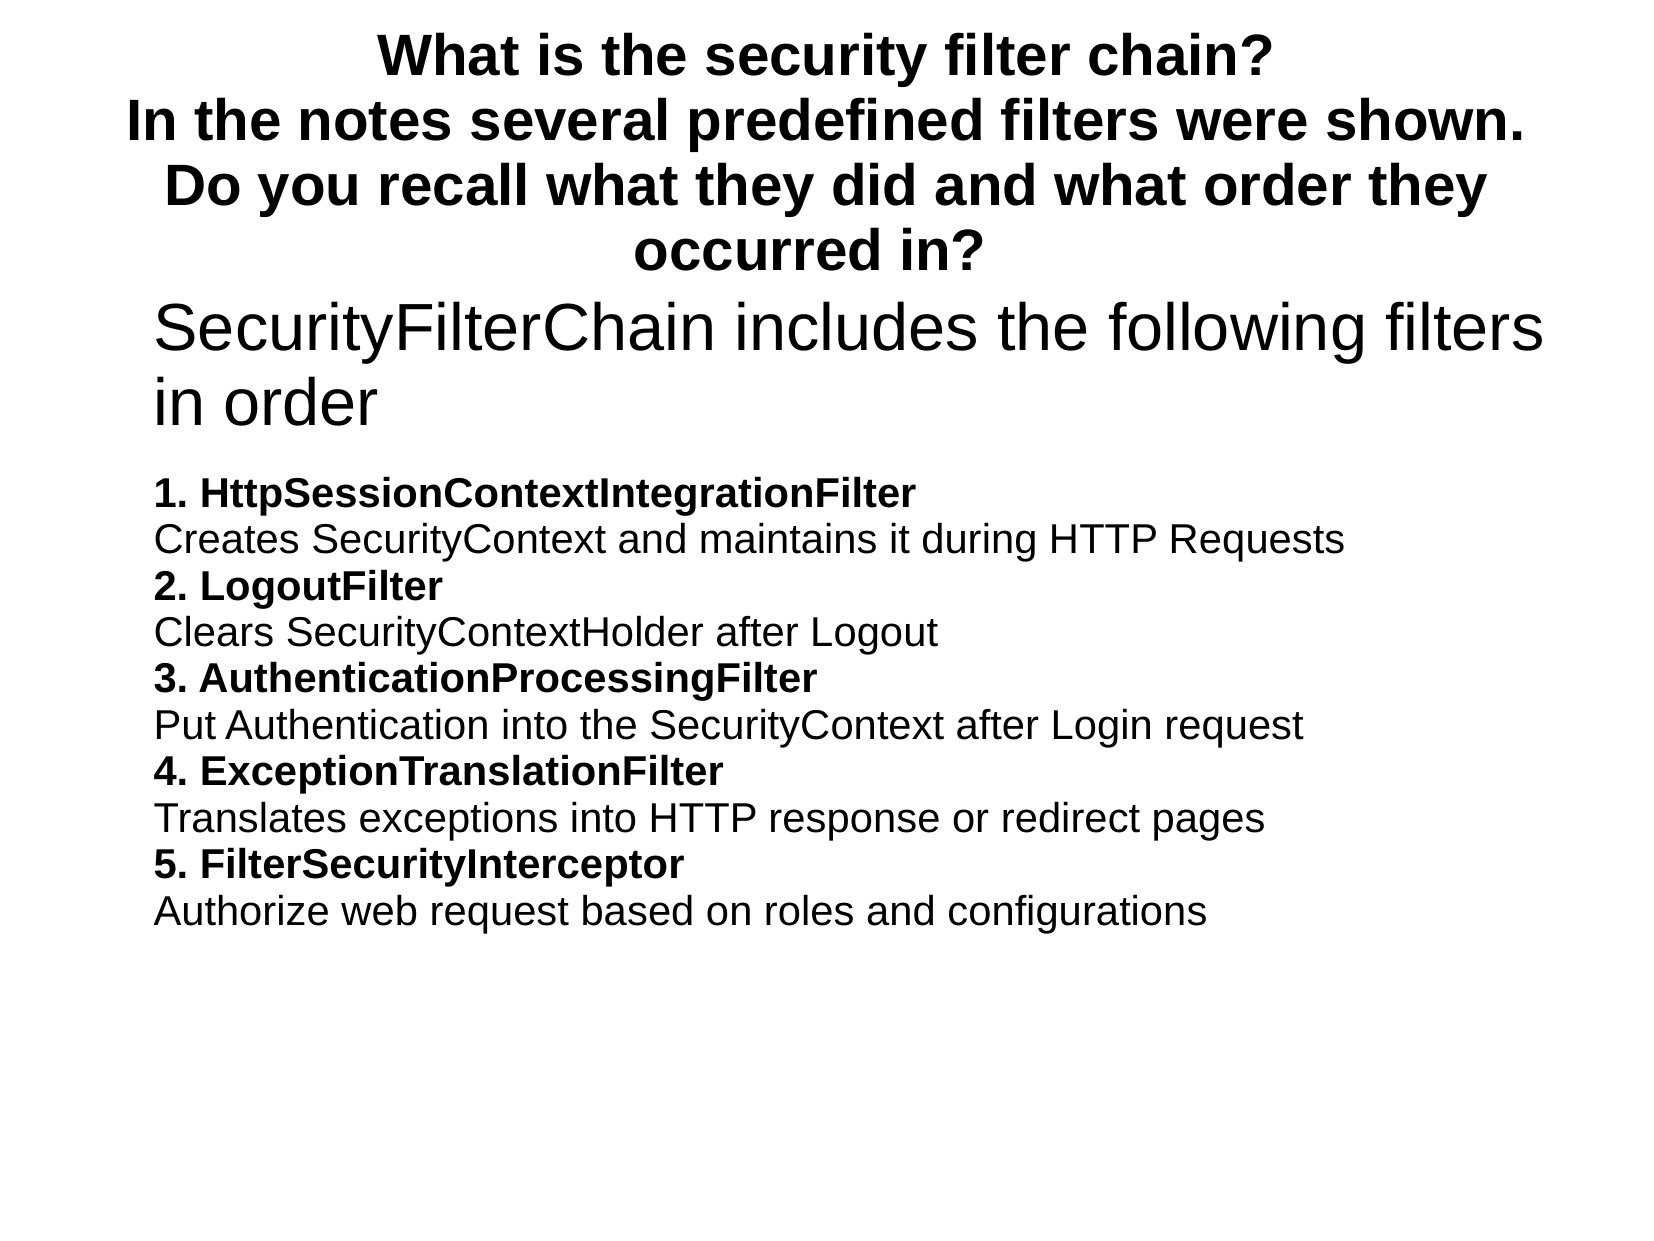

# What is the security filter chain? In the notes several predefined filters were shown. Do you recall what they did and what order they occurred in?
SecurityFilterChain includes the following filters in order
1. HttpSessionContextIntegrationFilter
Creates SecurityContext and maintains it during HTTP Requests
2. LogoutFilter
Clears SecurityContextHolder after Logout
3. AuthenticationProcessingFilter
Put Authentication into the SecurityContext after Login request
4. ExceptionTranslationFilter
Translates exceptions into HTTP response or redirect pages
5. FilterSecurityInterceptor
Authorize web request based on roles and configurations